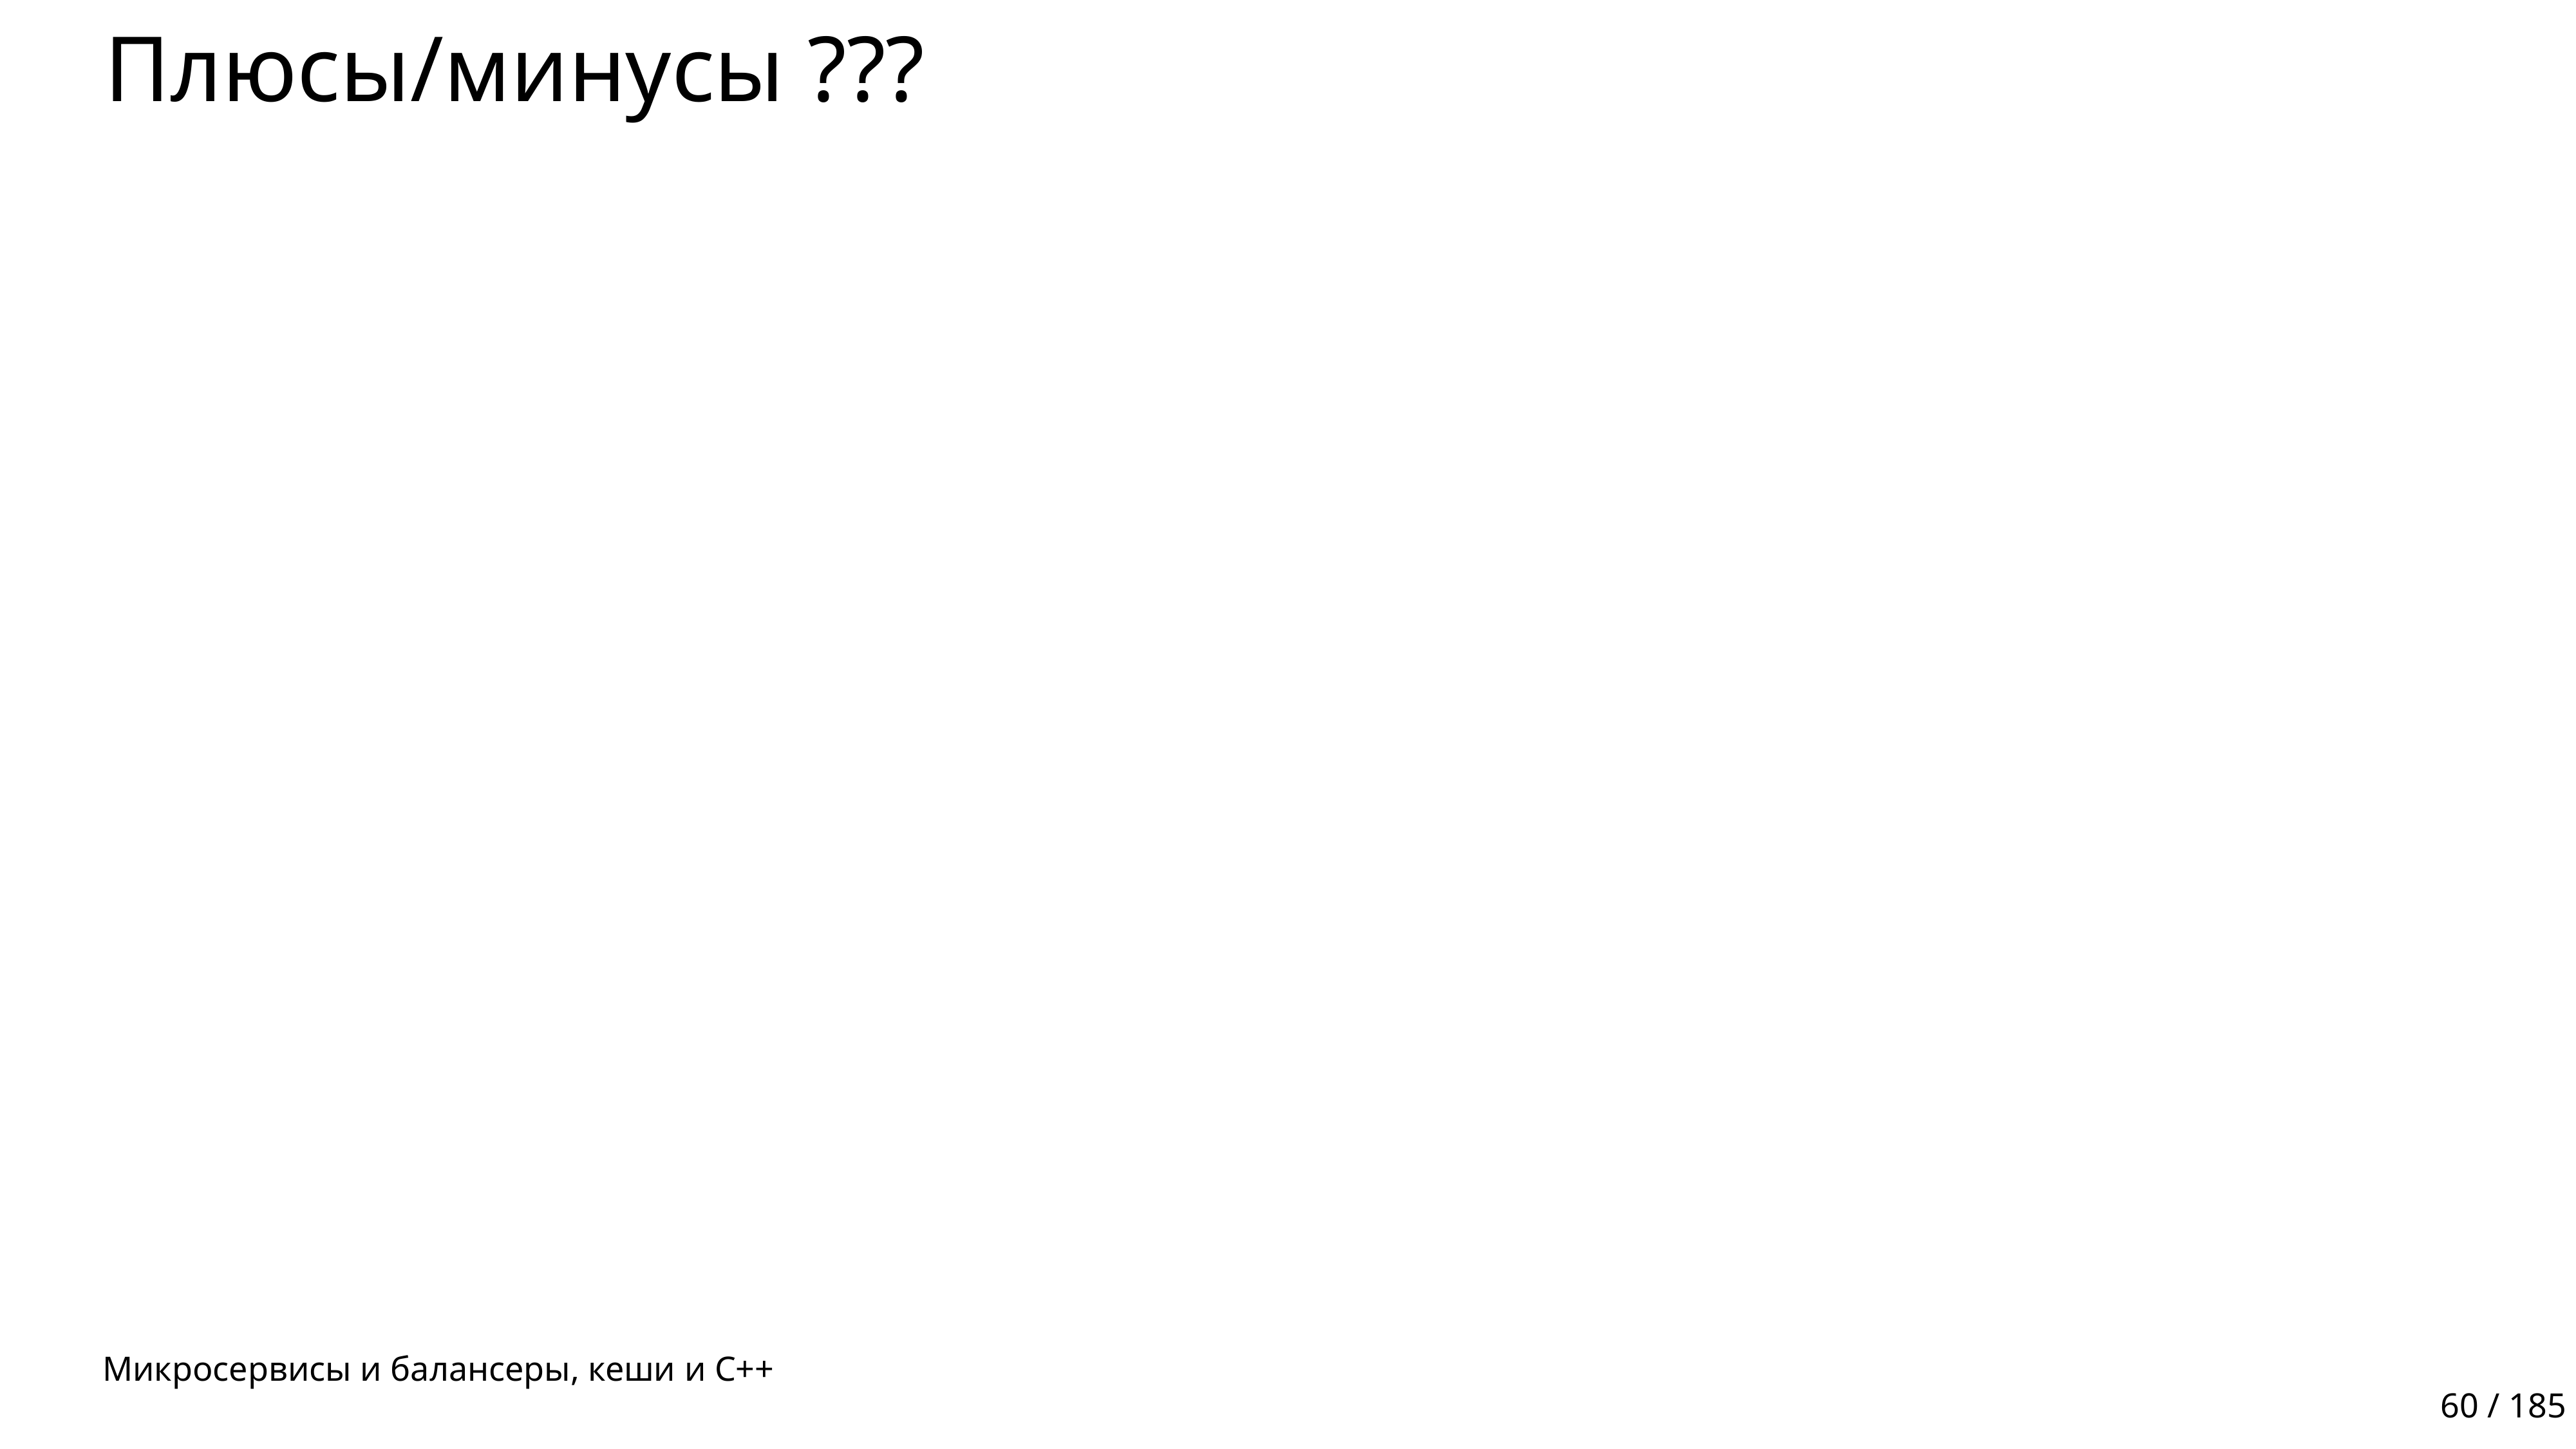

Плюсы/минусы ???
#
Микросервисы и балансеры, кеши и C++